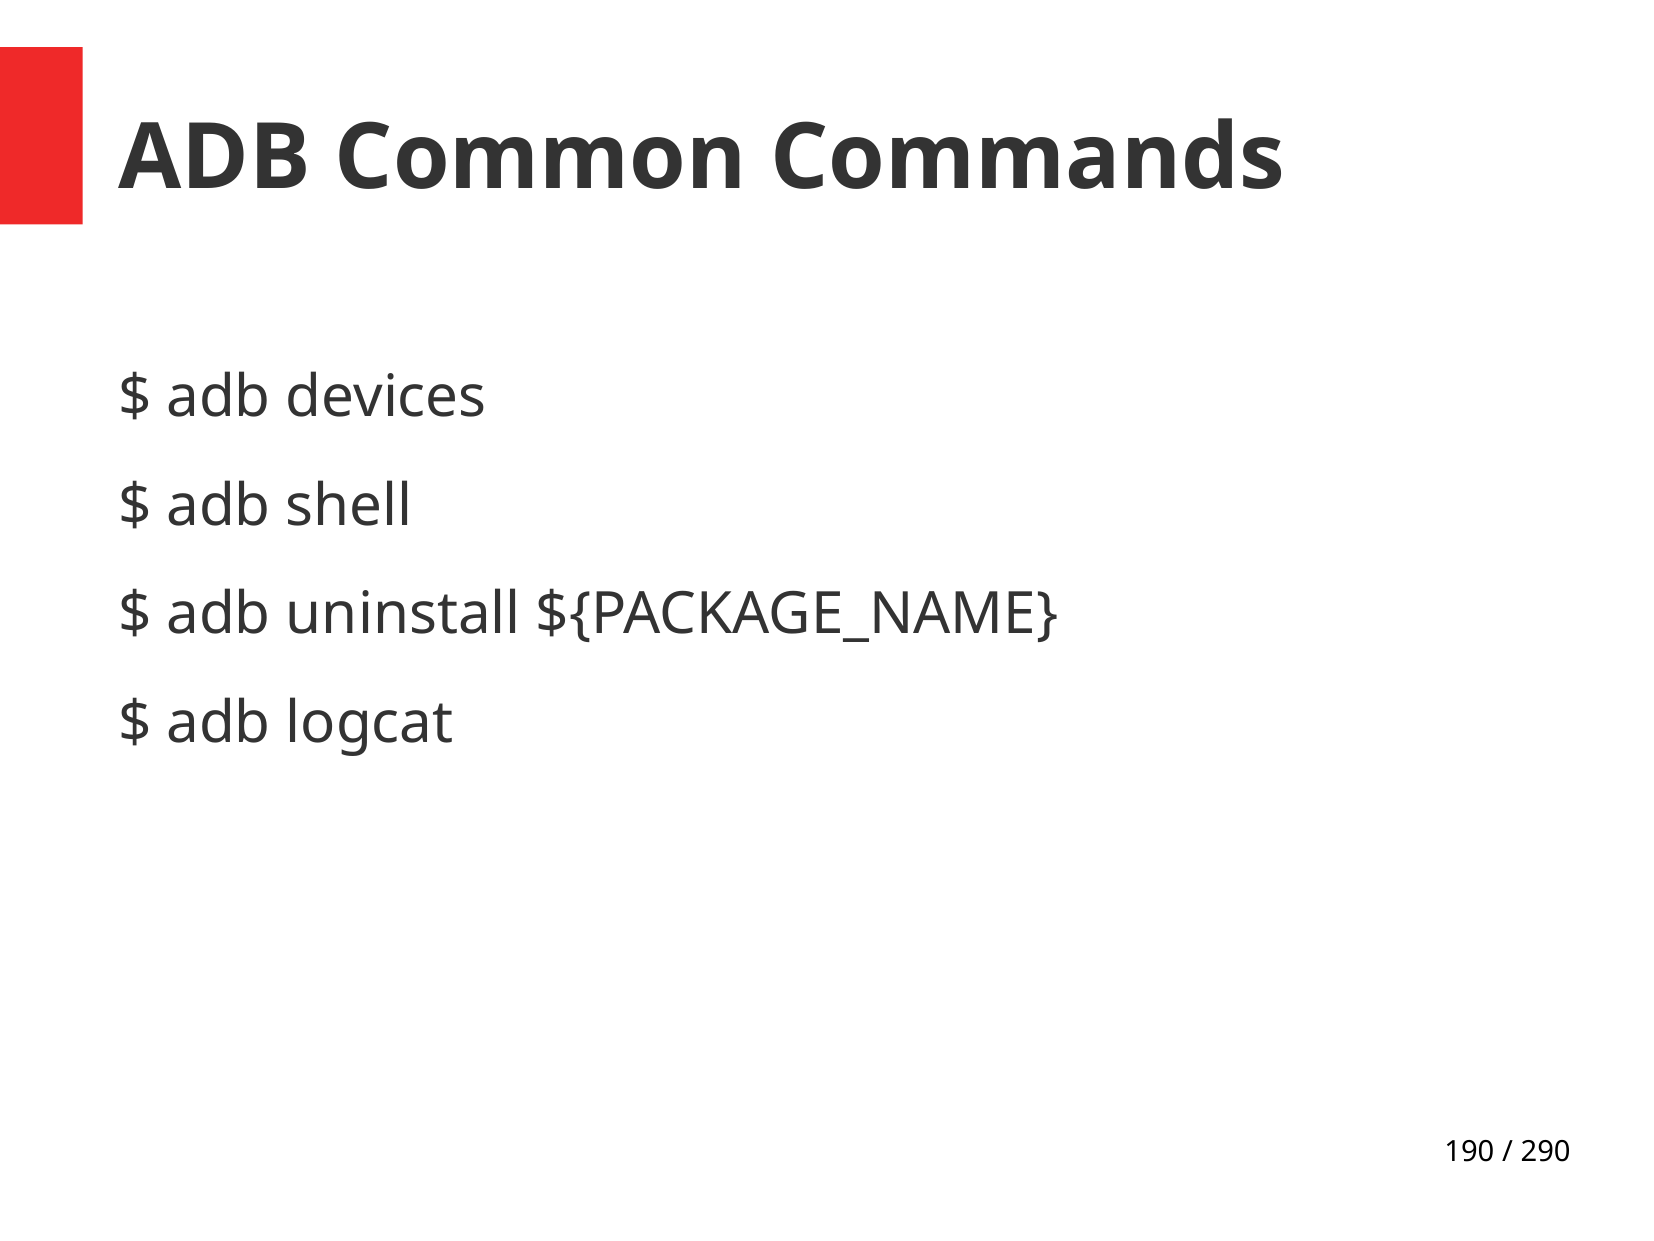

# ADB Common Commands
$ adb devices
$ adb shell
$ adb uninstall ${PACKAGE_NAME}
$ adb logcat
190